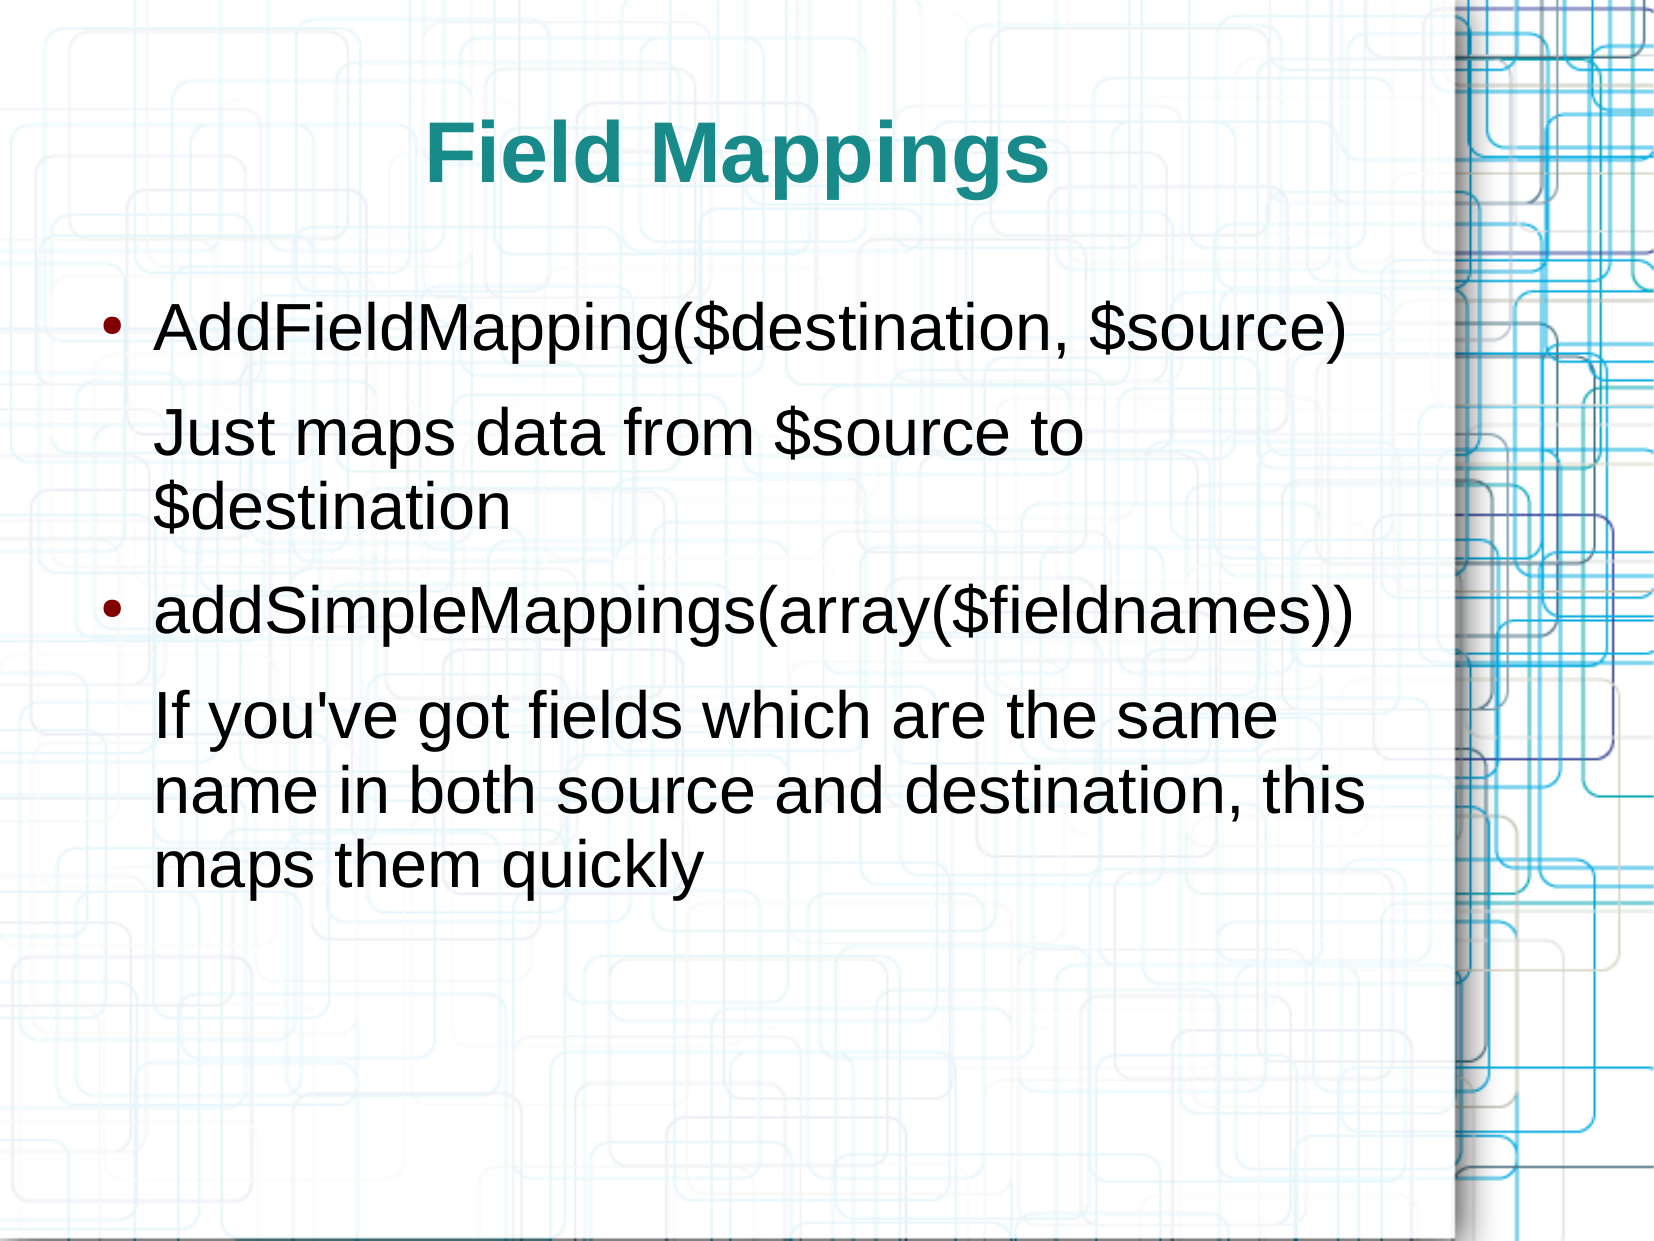

# Field Mappings
AddFieldMapping($destination, $source)
Just maps data from $source to $destination
addSimpleMappings(array($fieldnames))
If you've got fields which are the same name in both source and destination, this maps them quickly